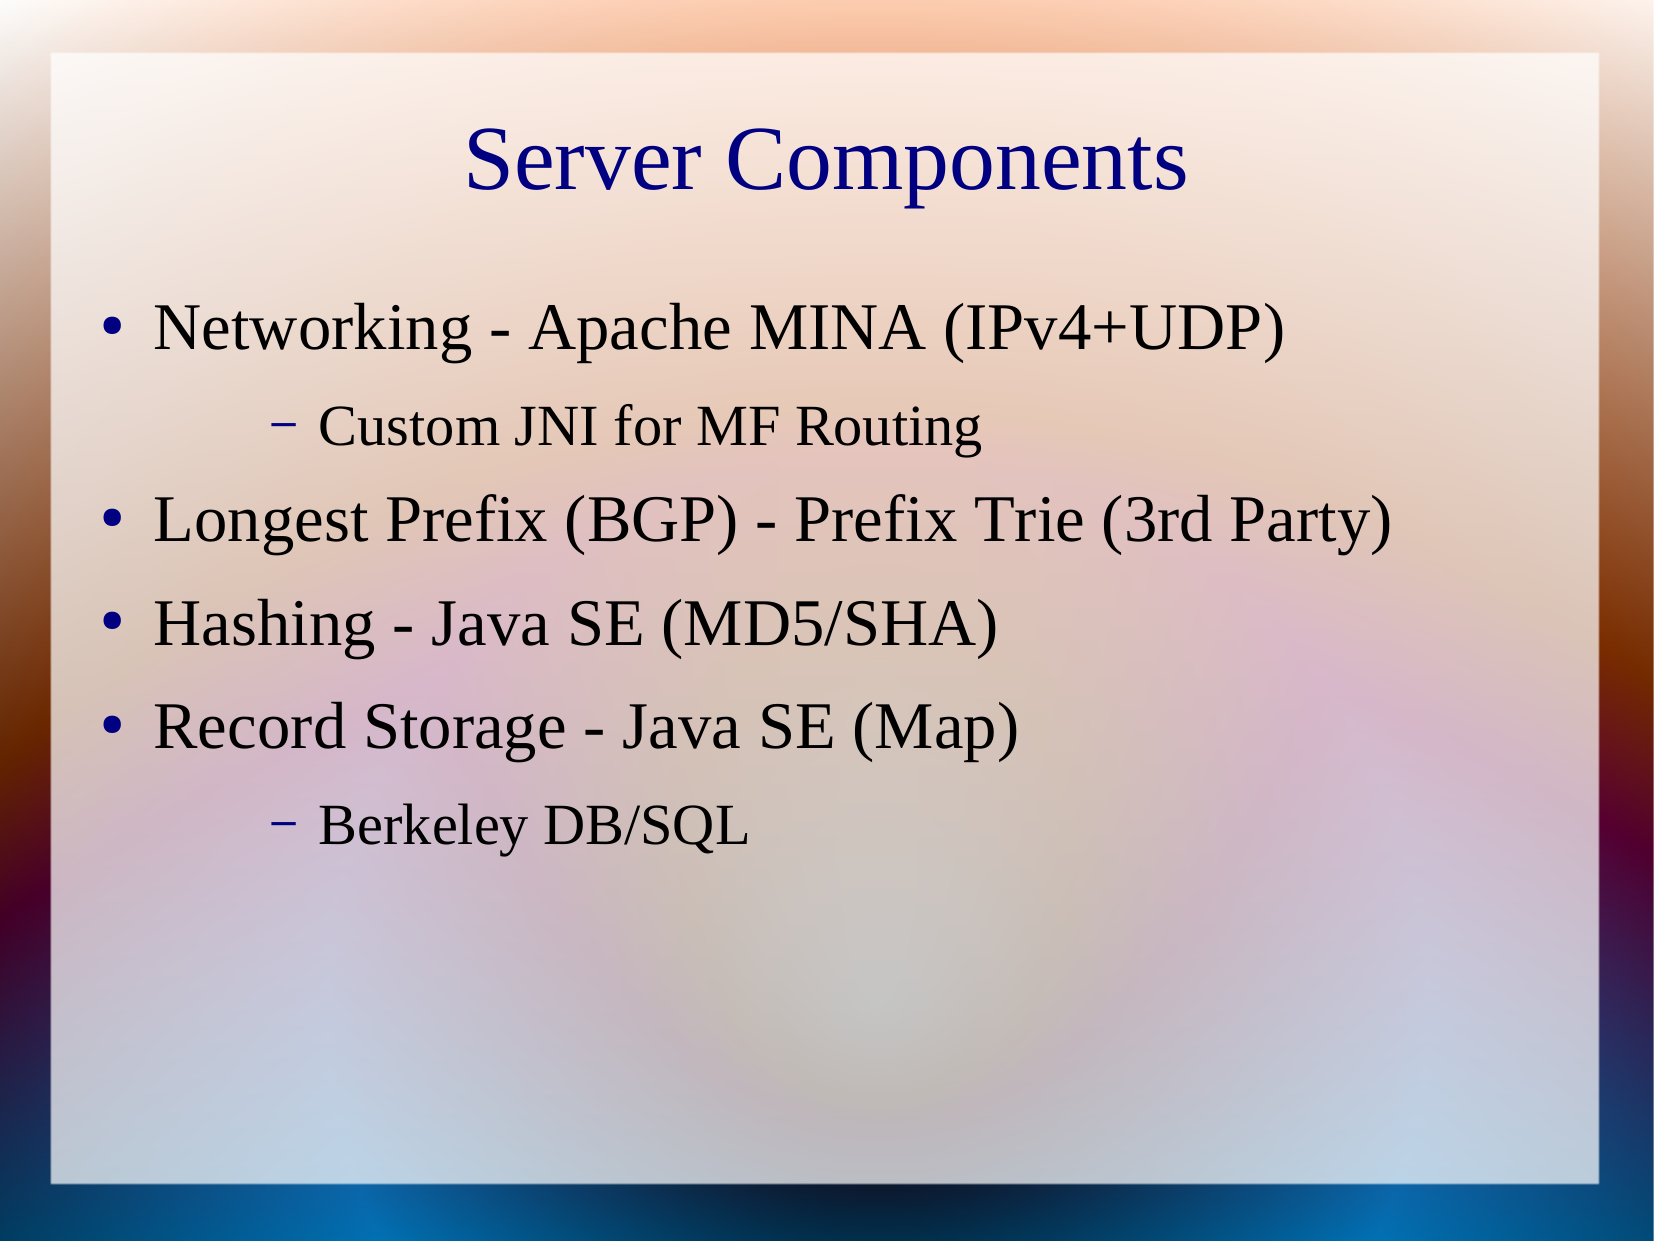

# Server Components
Networking - Apache MINA (IPv4+UDP)
Custom JNI for MF Routing
Longest Prefix (BGP) - Prefix Trie (3rd Party)
Hashing - Java SE (MD5/SHA)
Record Storage - Java SE (Map)
Berkeley DB/SQL